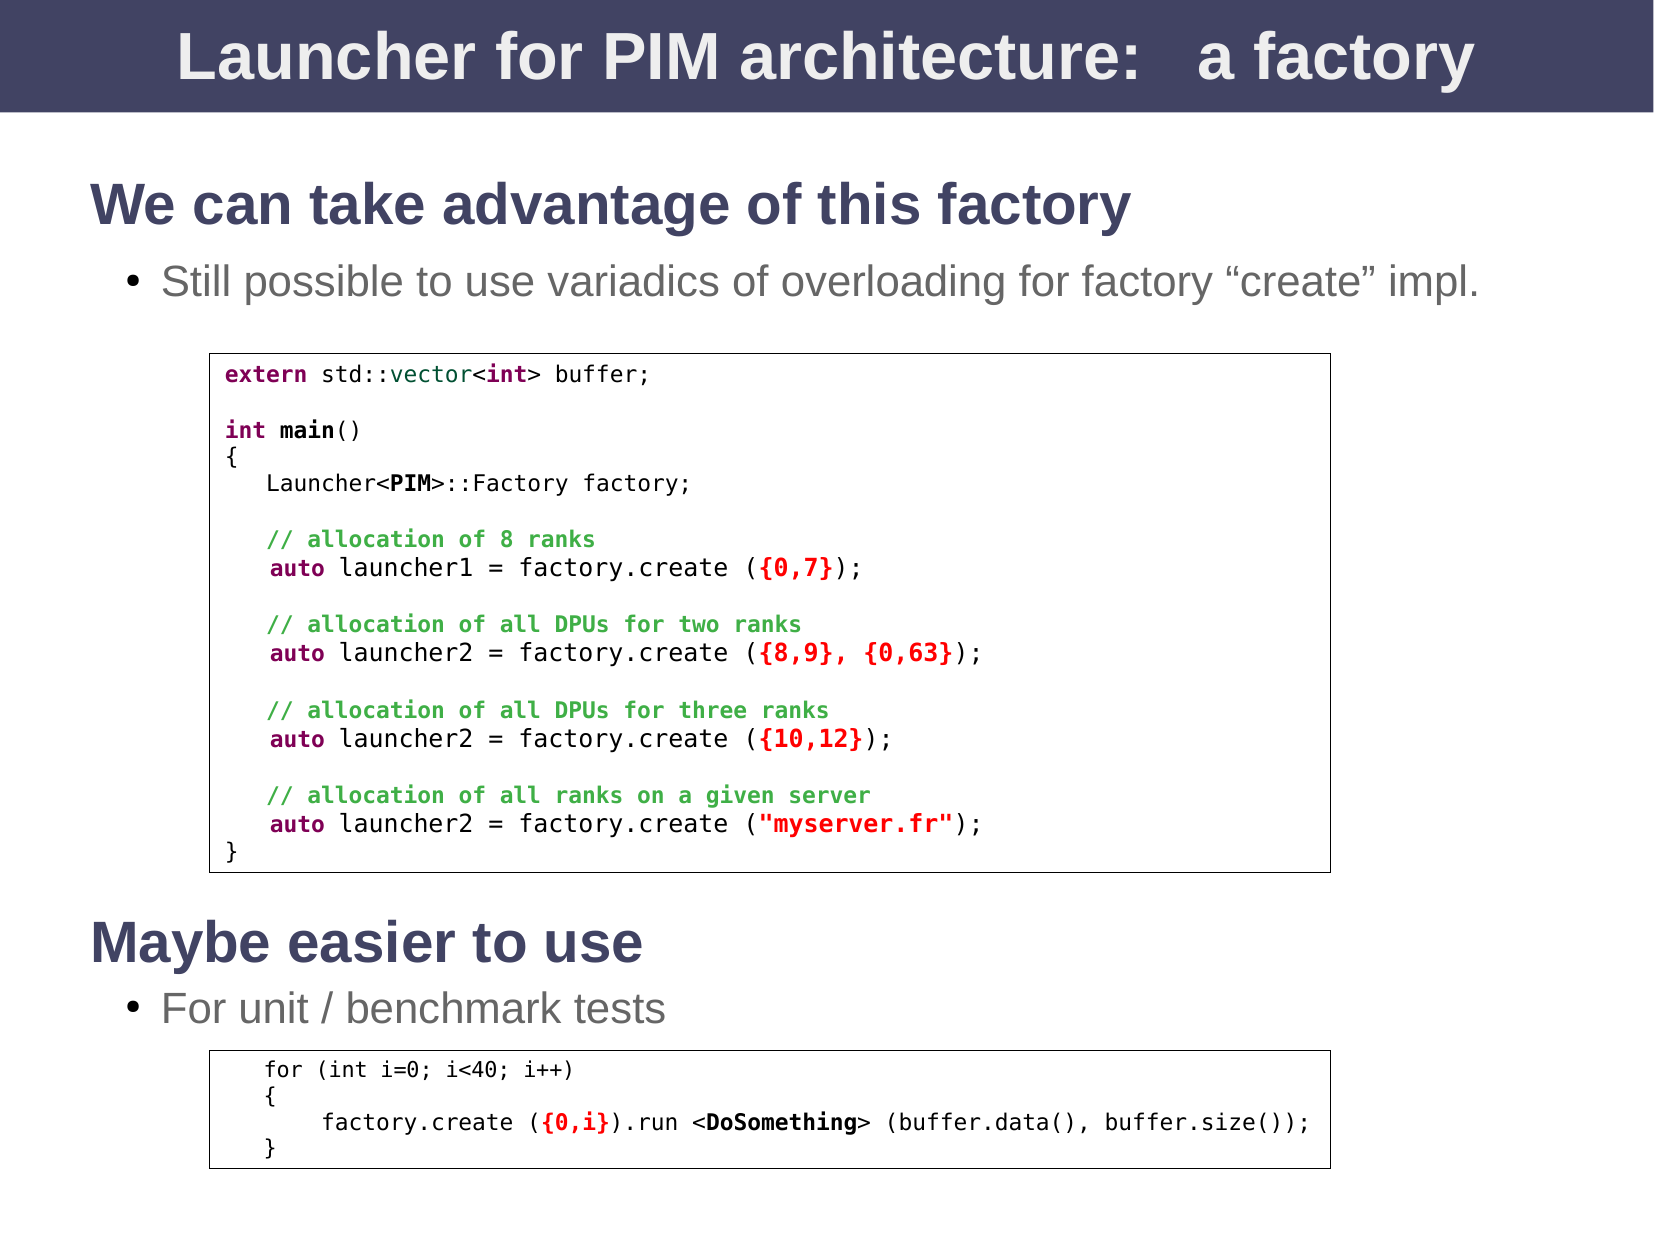

Launcher for PIM architecture: a factory
We can take advantage of this factory
Still possible to use variadics of overloading for factory “create” impl.
extern std::vector<int> buffer;
int main()
{
 Launcher<PIM>::Factory factory;
 // allocation of 8 ranks
 auto launcher1 = factory.create ({0,7});
 // allocation of all DPUs for two ranks
 auto launcher2 = factory.create ({8,9}, {0,63});
 // allocation of all DPUs for three ranks
 auto launcher2 = factory.create ({10,12});
 // allocation of all ranks on a given server
 auto launcher2 = factory.create ("myserver.fr");
}
Maybe easier to use
For unit / benchmark tests
 for (int i=0; i<40; i++)
 {
 factory.create ({0,i}).run <DoSomething> (buffer.data(), buffer.size());
 }